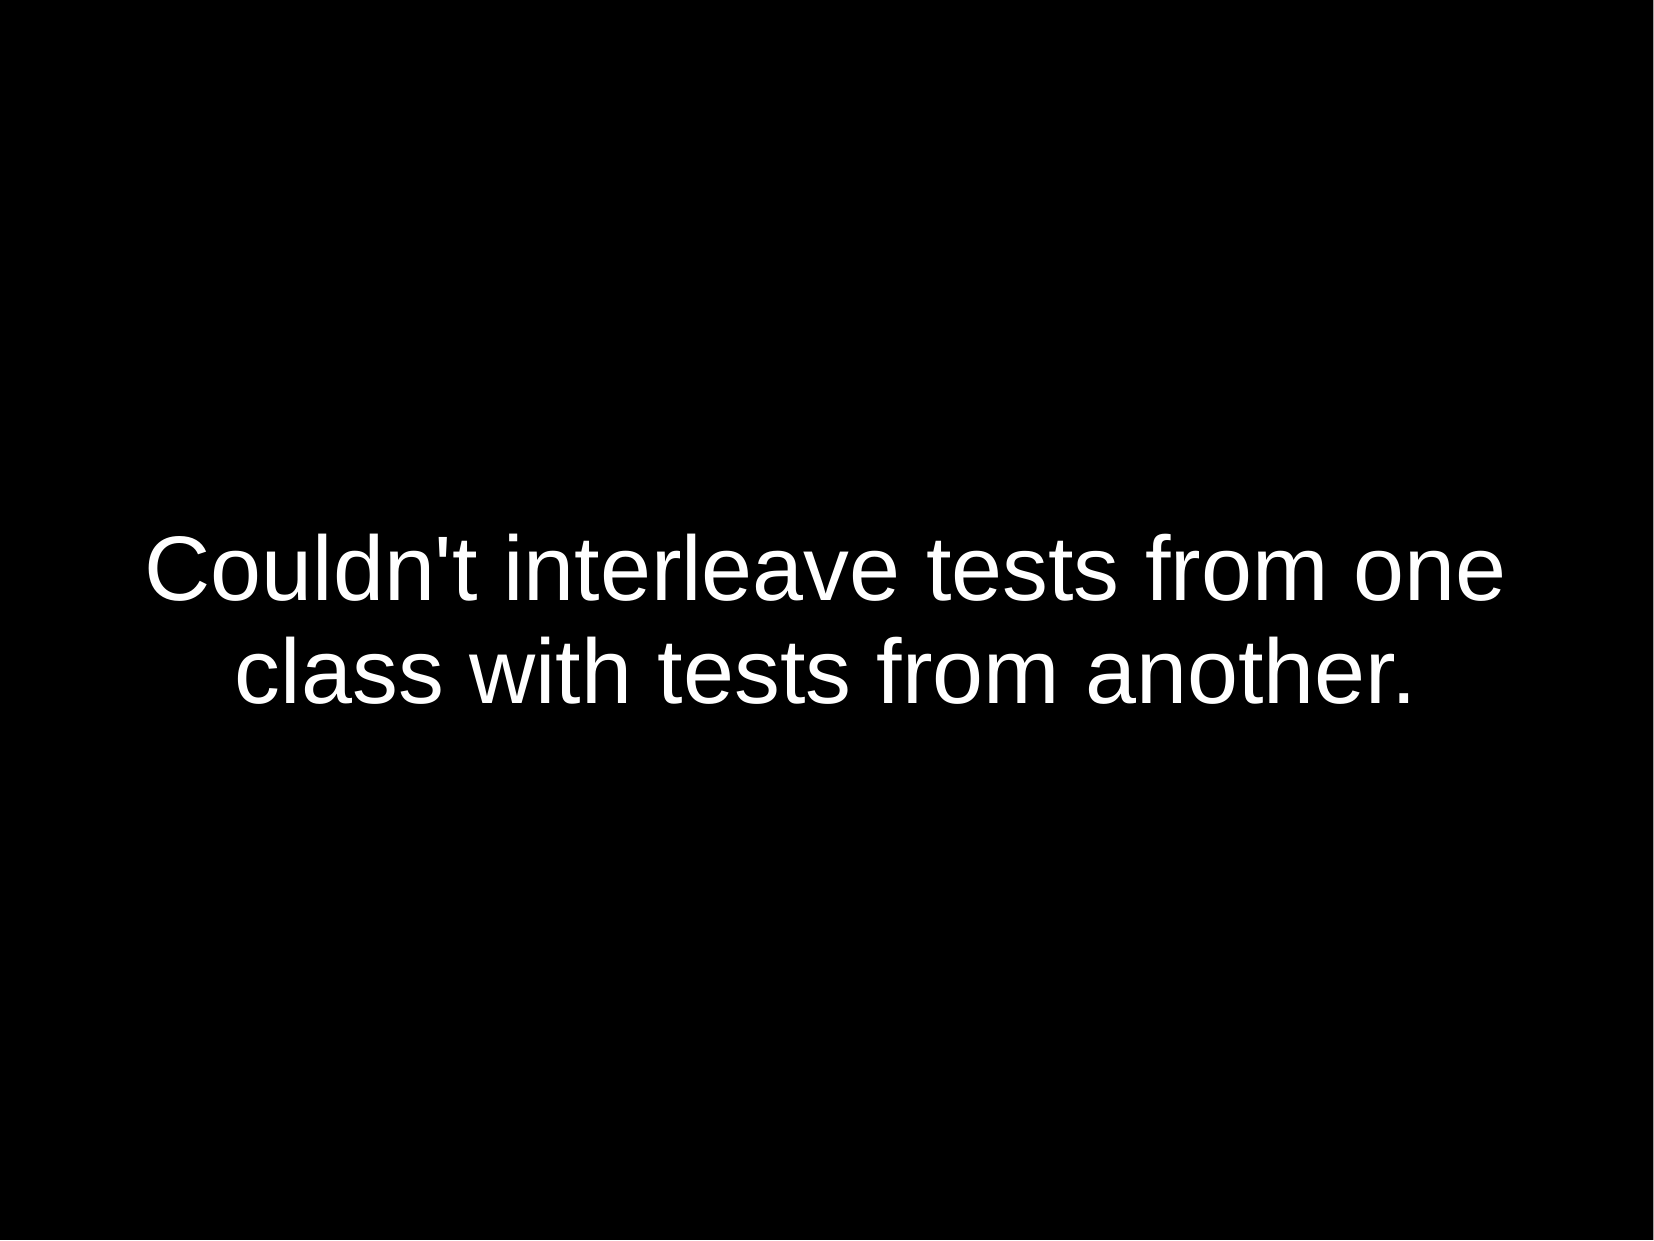

# Couldn't interleave tests from one class with tests from another.